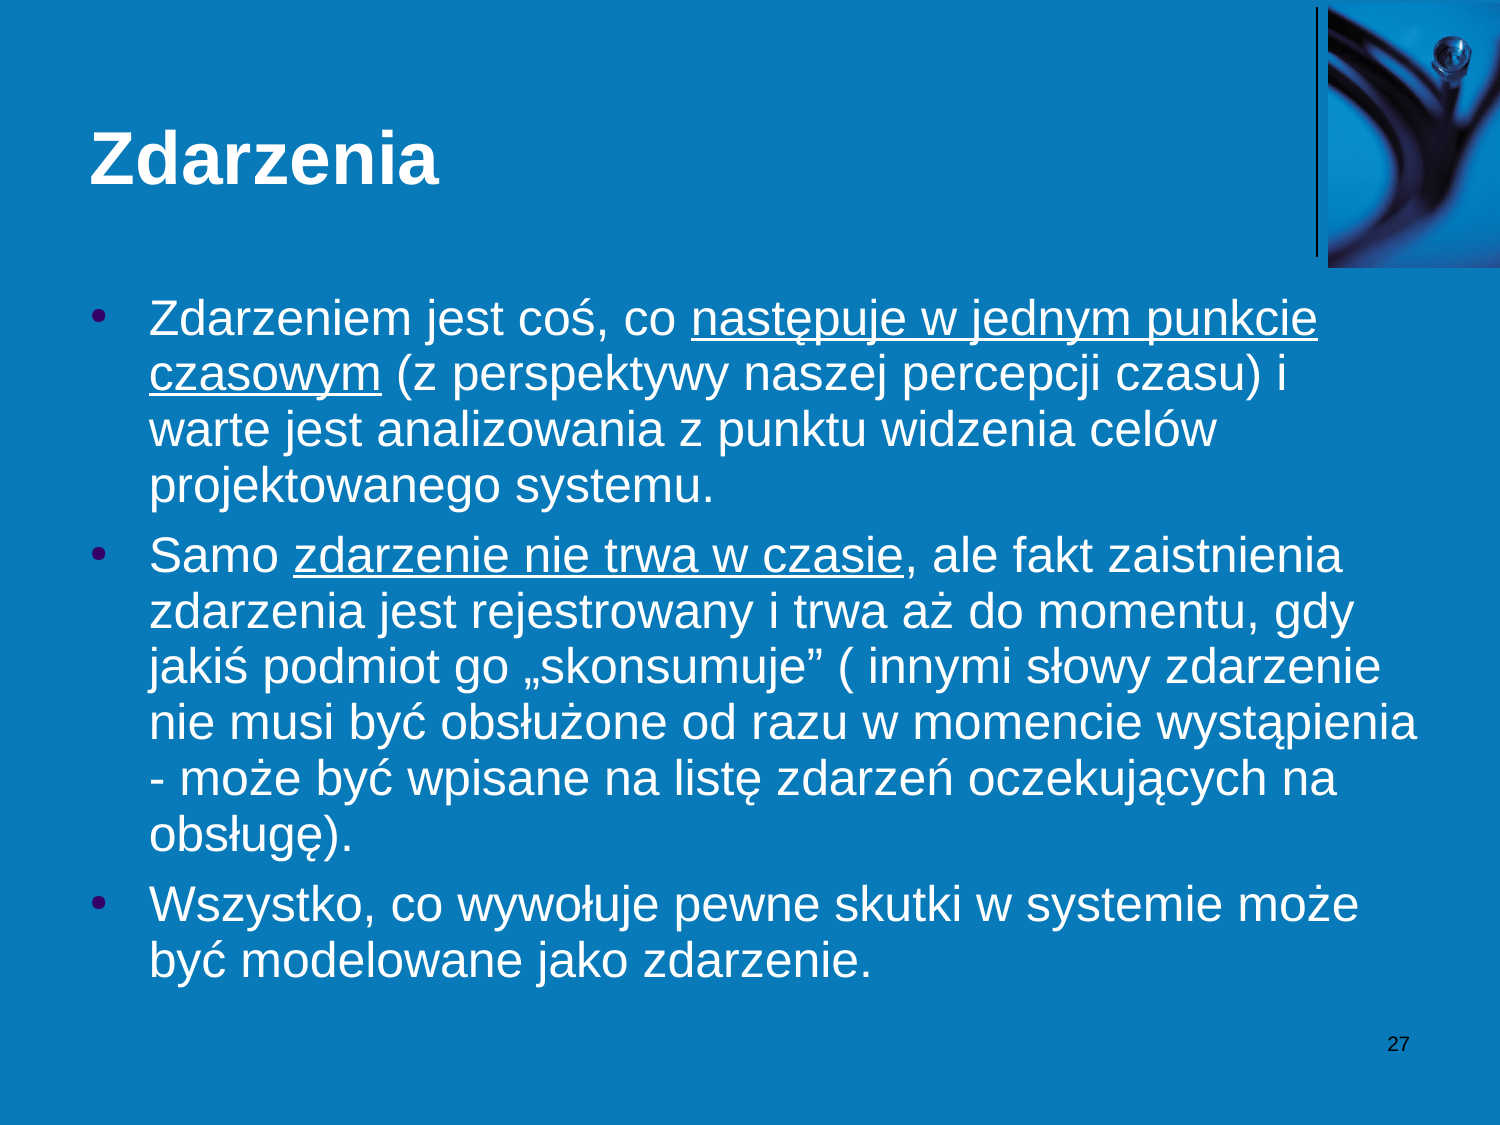

# Zdarzenia
Zdarzeniem jest coś, co następuje w jednym punkcie czasowym (z perspektywy naszej percepcji czasu) i warte jest analizowania z punktu widzenia celów projektowanego systemu.
Samo zdarzenie nie trwa w czasie, ale fakt zaistnienia zdarzenia jest rejestrowany i trwa aż do momentu, gdy jakiś podmiot go „skonsumuje” ( innymi słowy zdarzenie nie musi być obsłużone od razu w momencie wystąpienia - może być wpisane na listę zdarzeń oczekujących na obsługę).
Wszystko, co wywołuje pewne skutki w systemie może być modelowane jako zdarzenie.
27